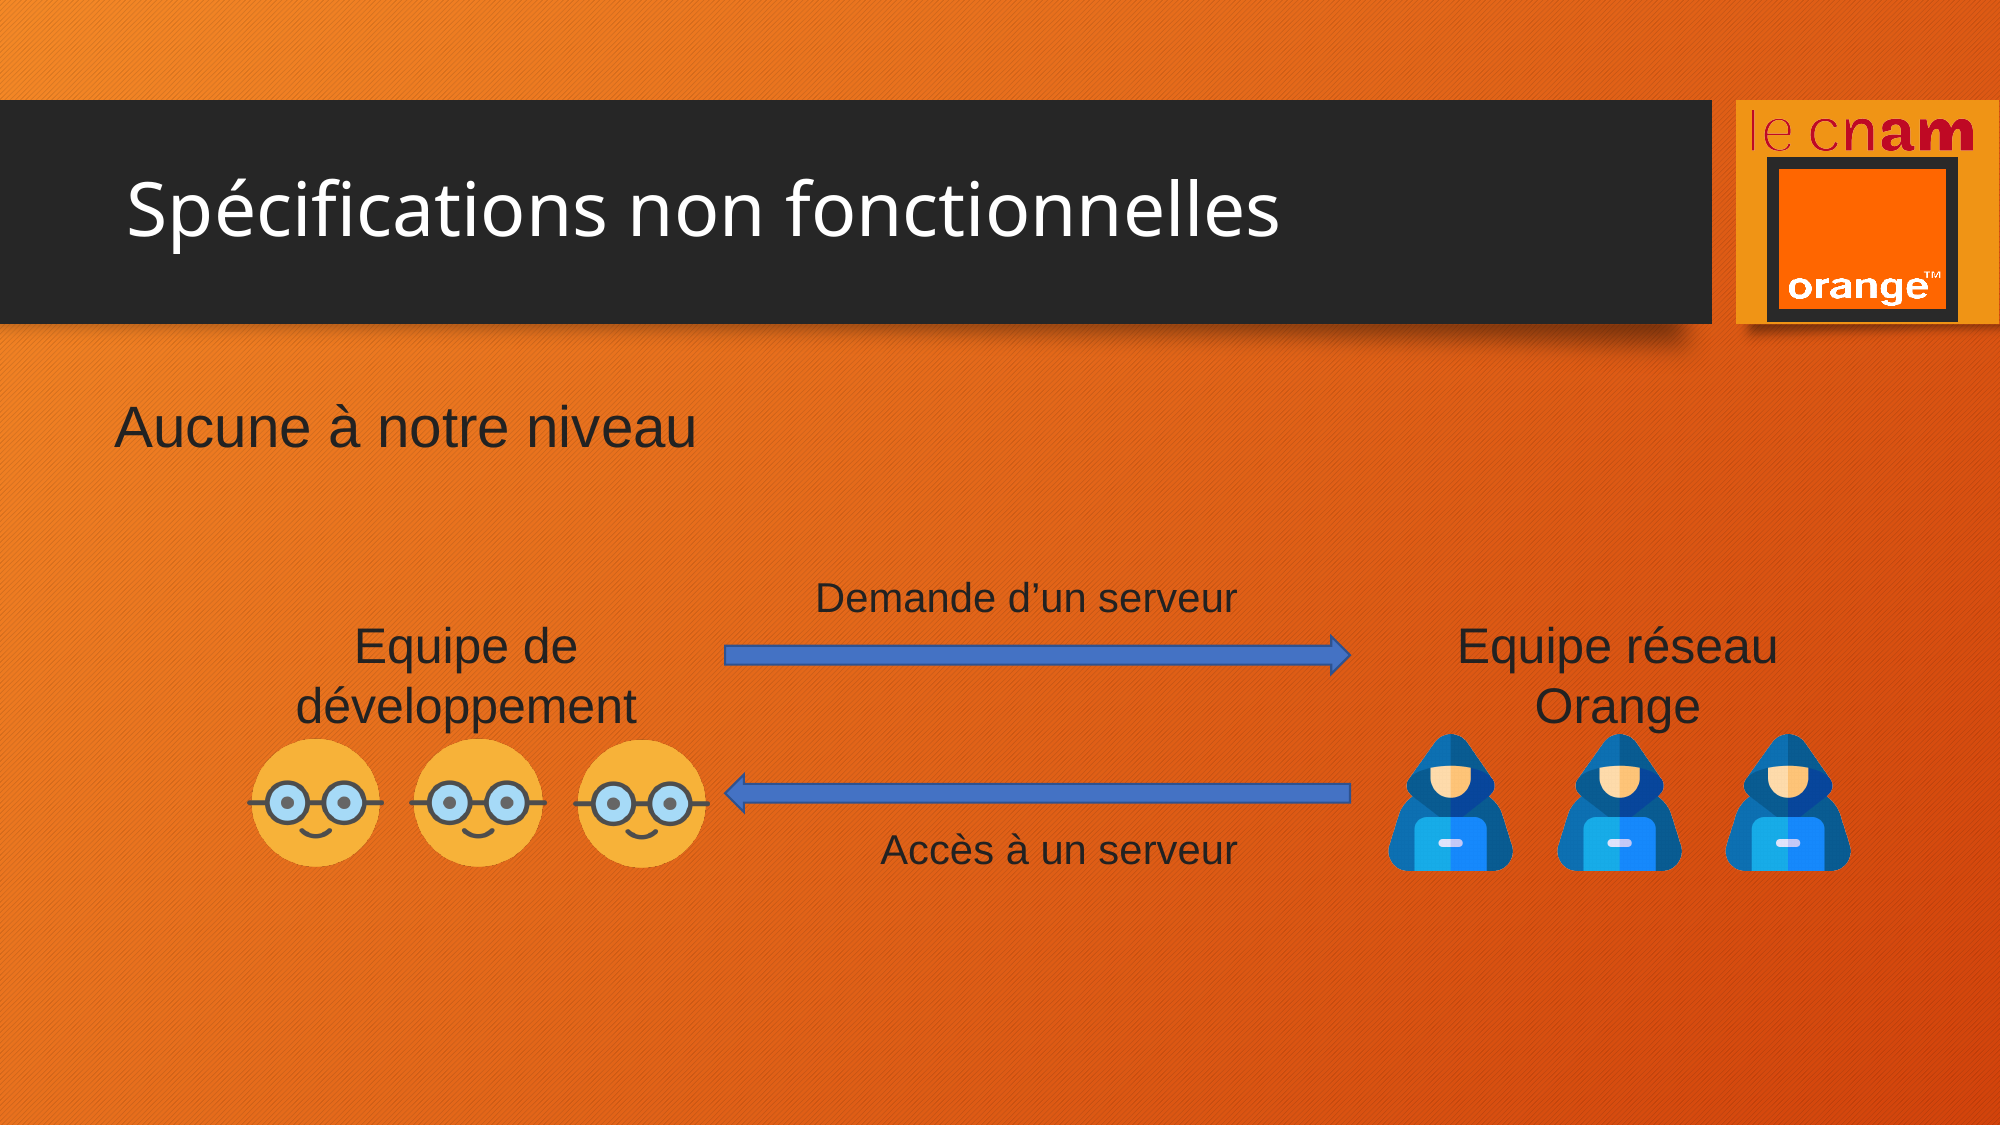

# Spécifications non fonctionnelles
Aucune à notre niveau
Demande d’un serveur
Equipe réseau Orange
Equipe de développement
Accès à un serveur